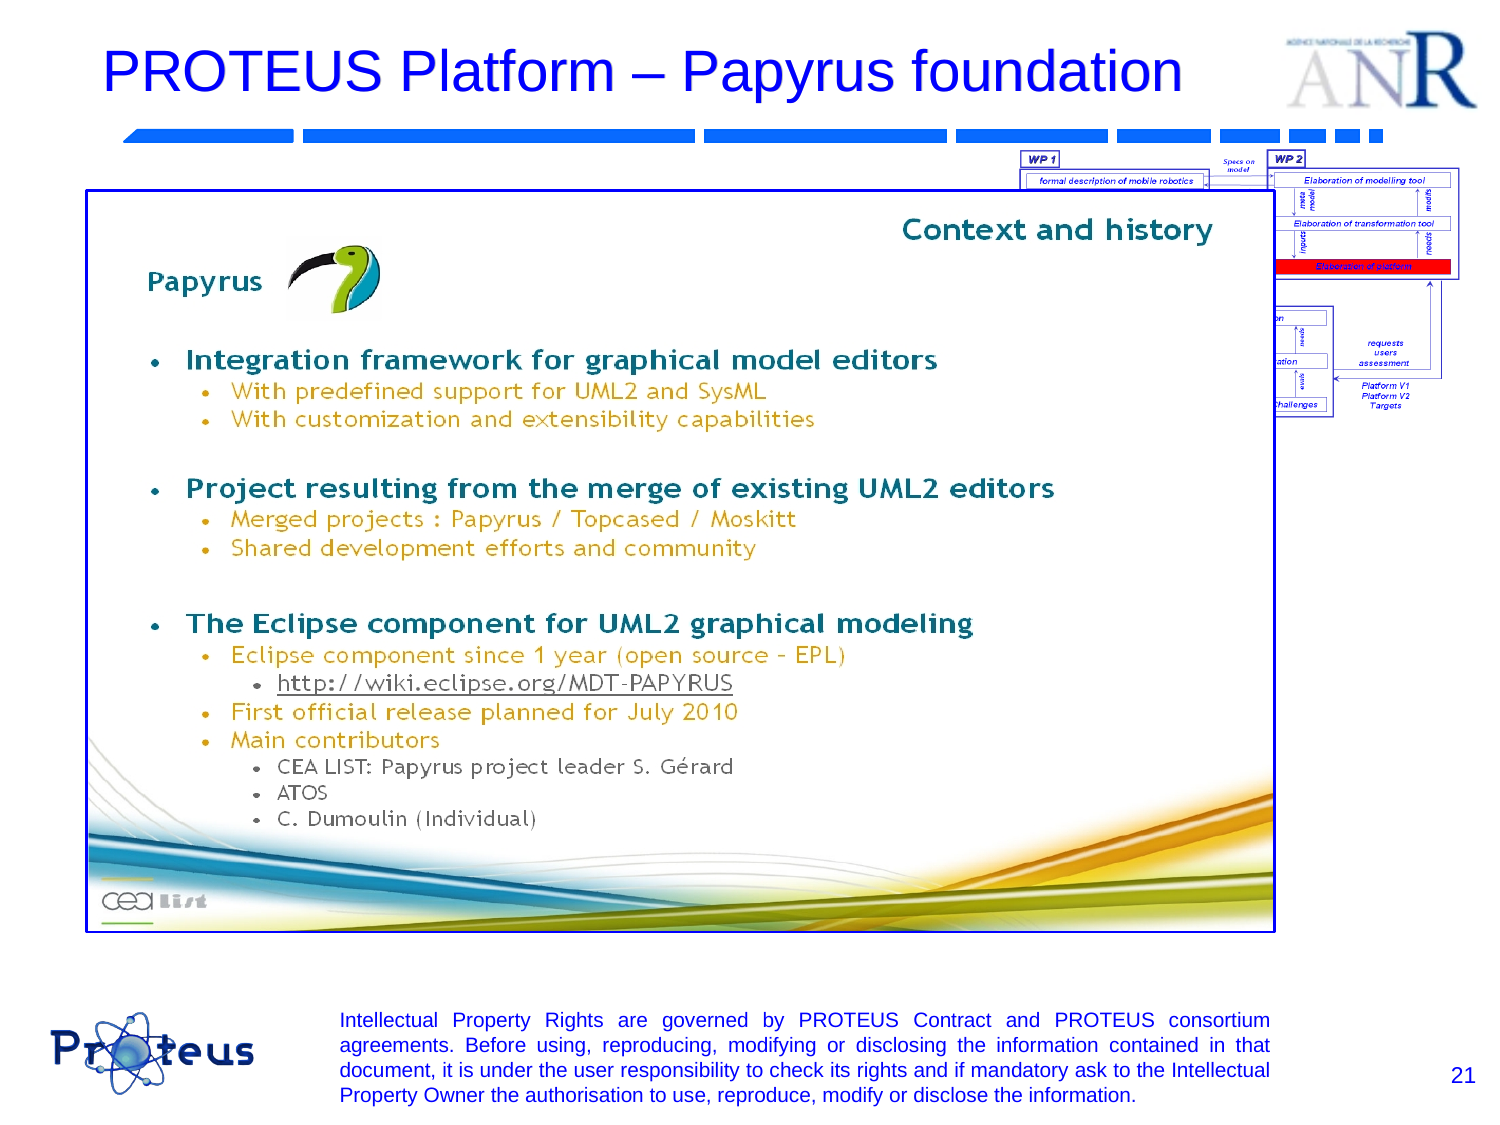

# PROTEUS Platform – Papyrus foundation
21